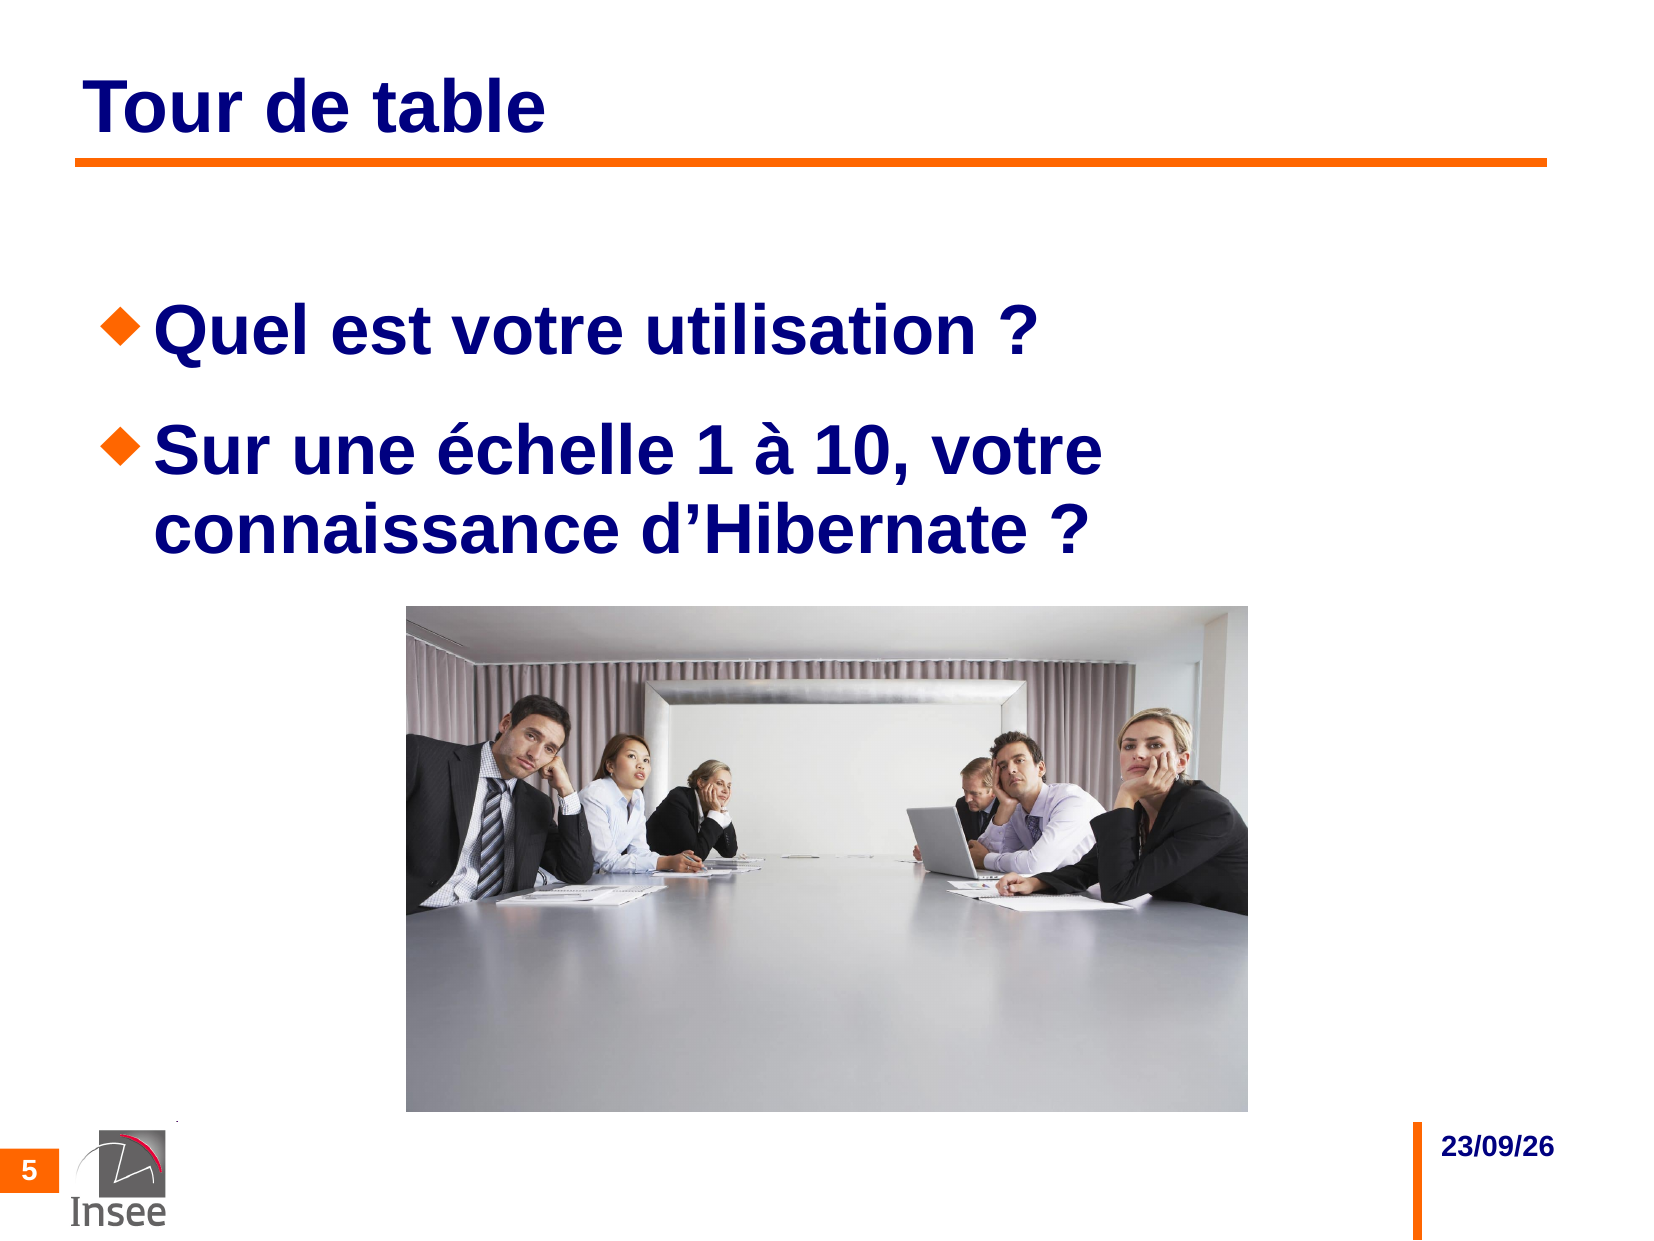

# Tour de table
Quel est votre utilisation ?
Sur une échelle 1 à 10, votre connaissance d’Hibernate ?
5